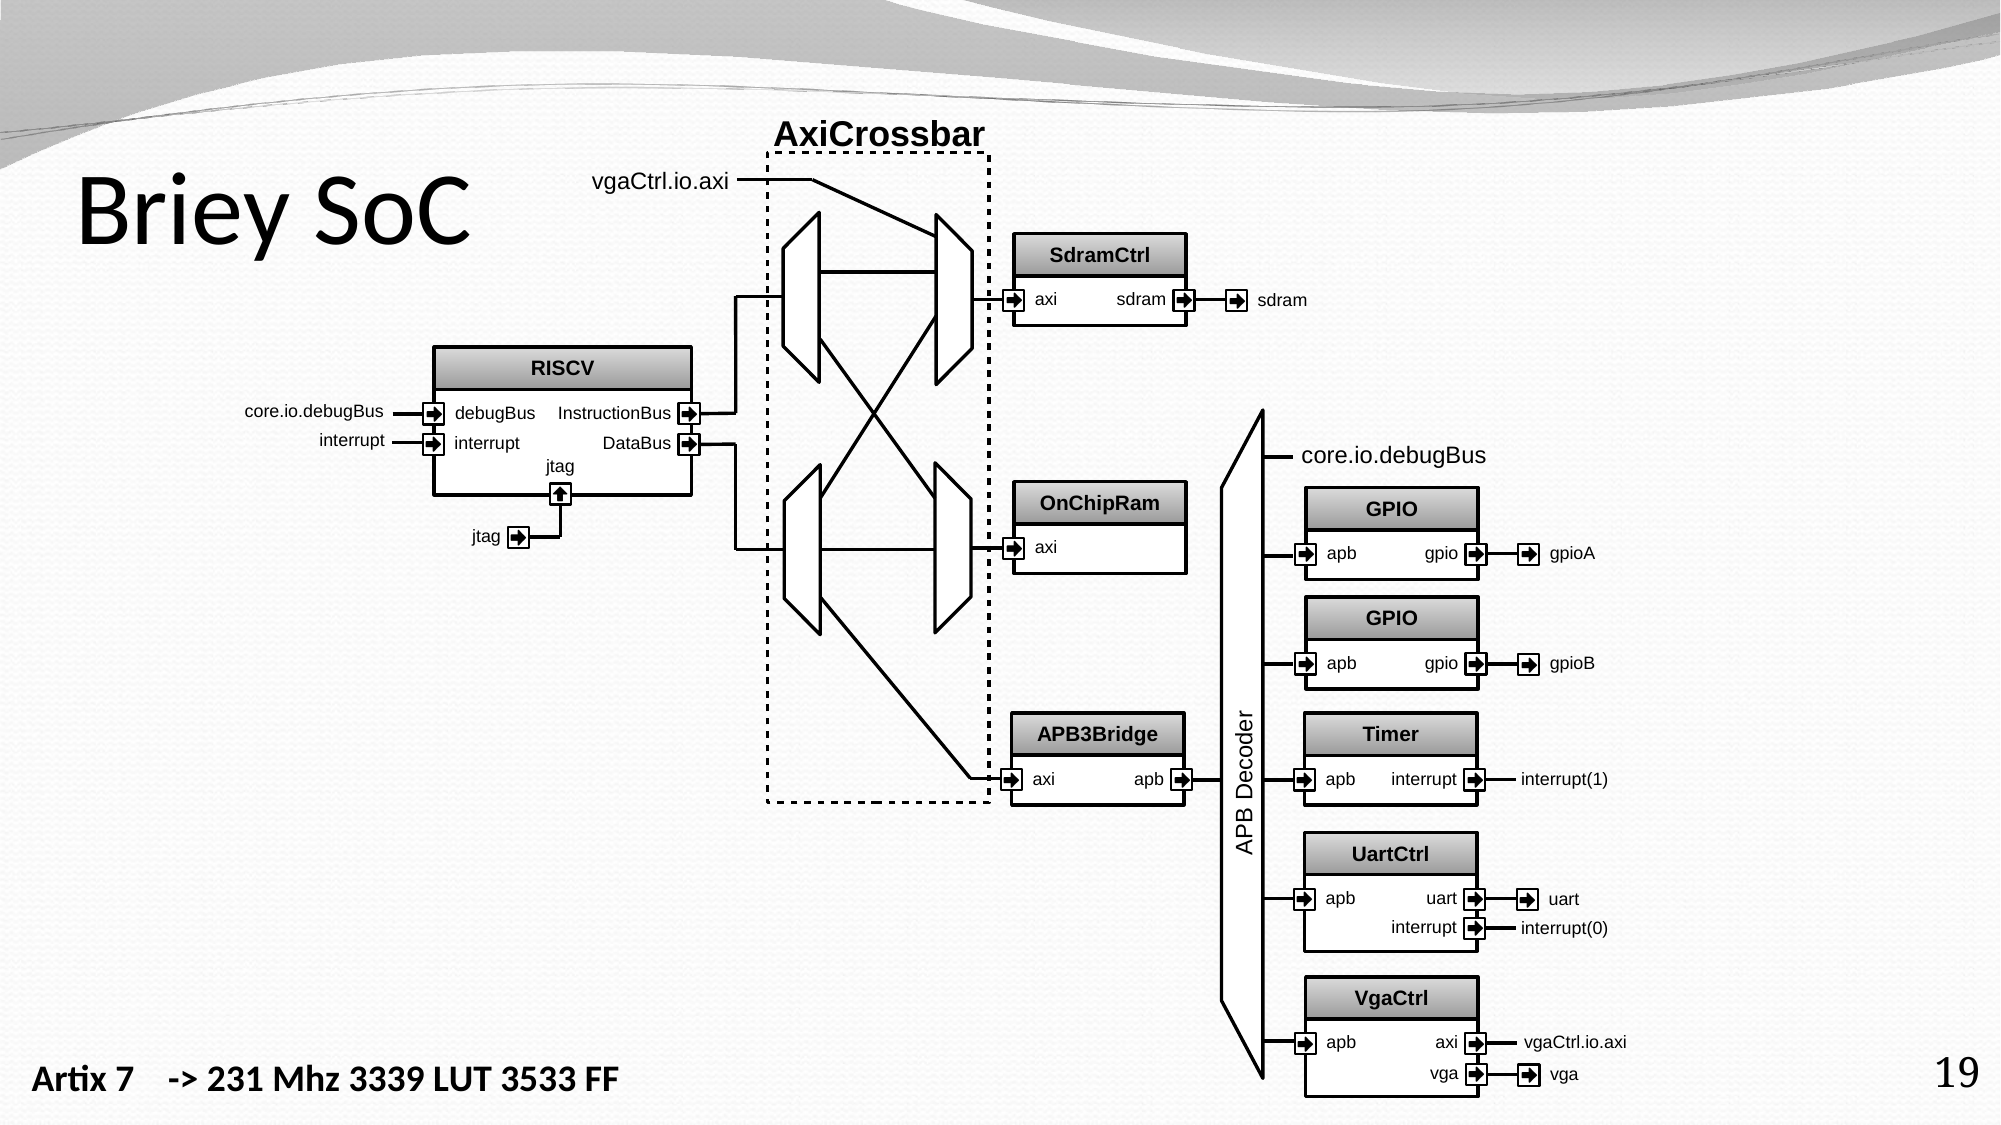

# Briey SoC
 Artix 7 -> 231 Mhz 3339 LUT 3533 FF